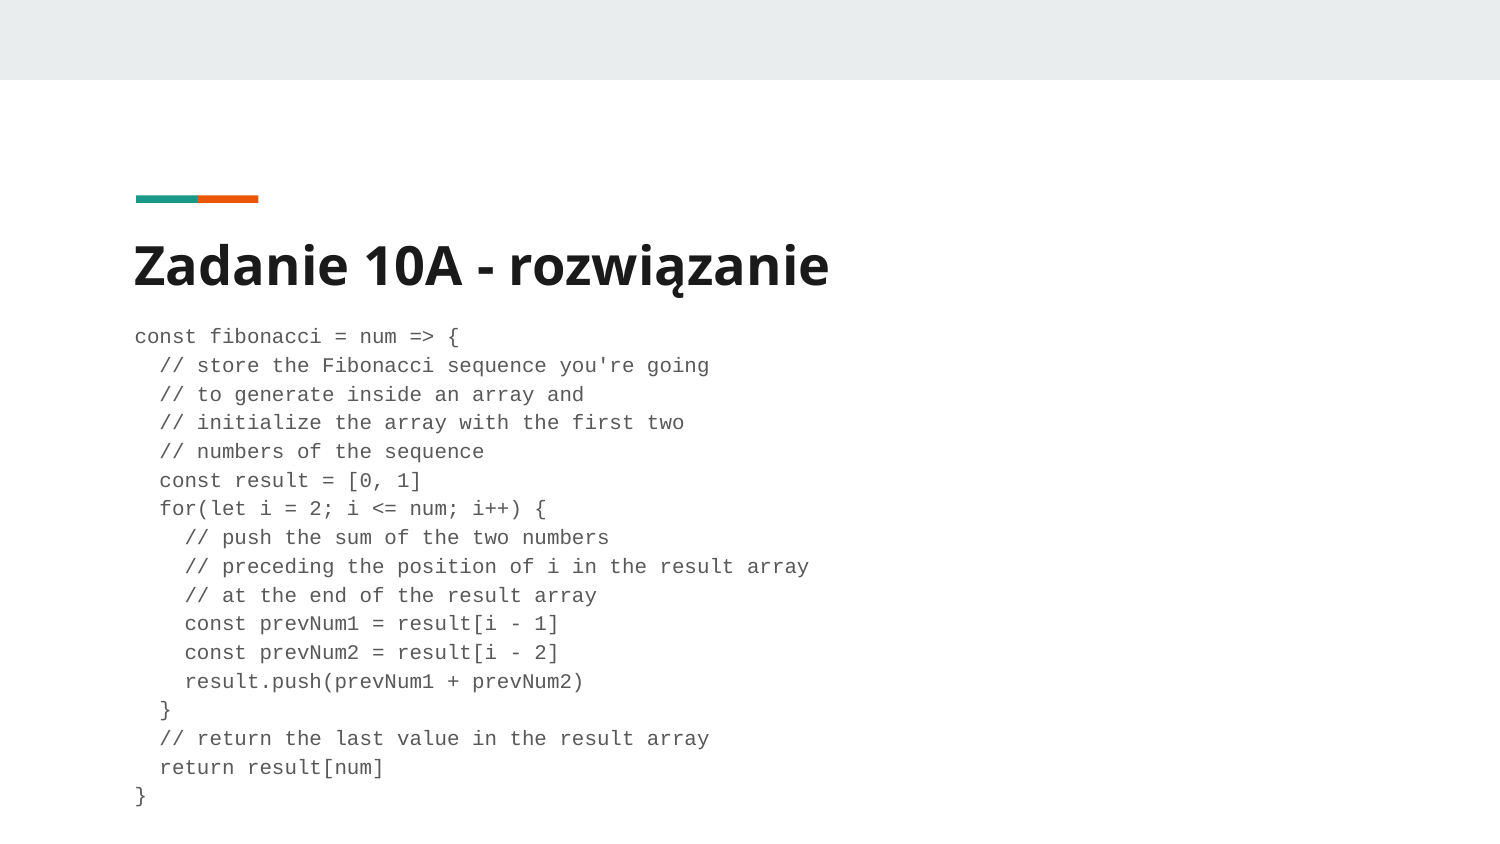

# Zadanie 10A - rozwiązanie
const fibonacci = num => {
 // store the Fibonacci sequence you're going
 // to generate inside an array and
 // initialize the array with the first two
 // numbers of the sequence
 const result = [0, 1]
 for(let i = 2; i <= num; i++) {
 // push the sum of the two numbers
 // preceding the position of i in the result array
 // at the end of the result array
 const prevNum1 = result[i - 1]
 const prevNum2 = result[i - 2]
 result.push(prevNum1 + prevNum2)
 }
 // return the last value in the result array
 return result[num]
}